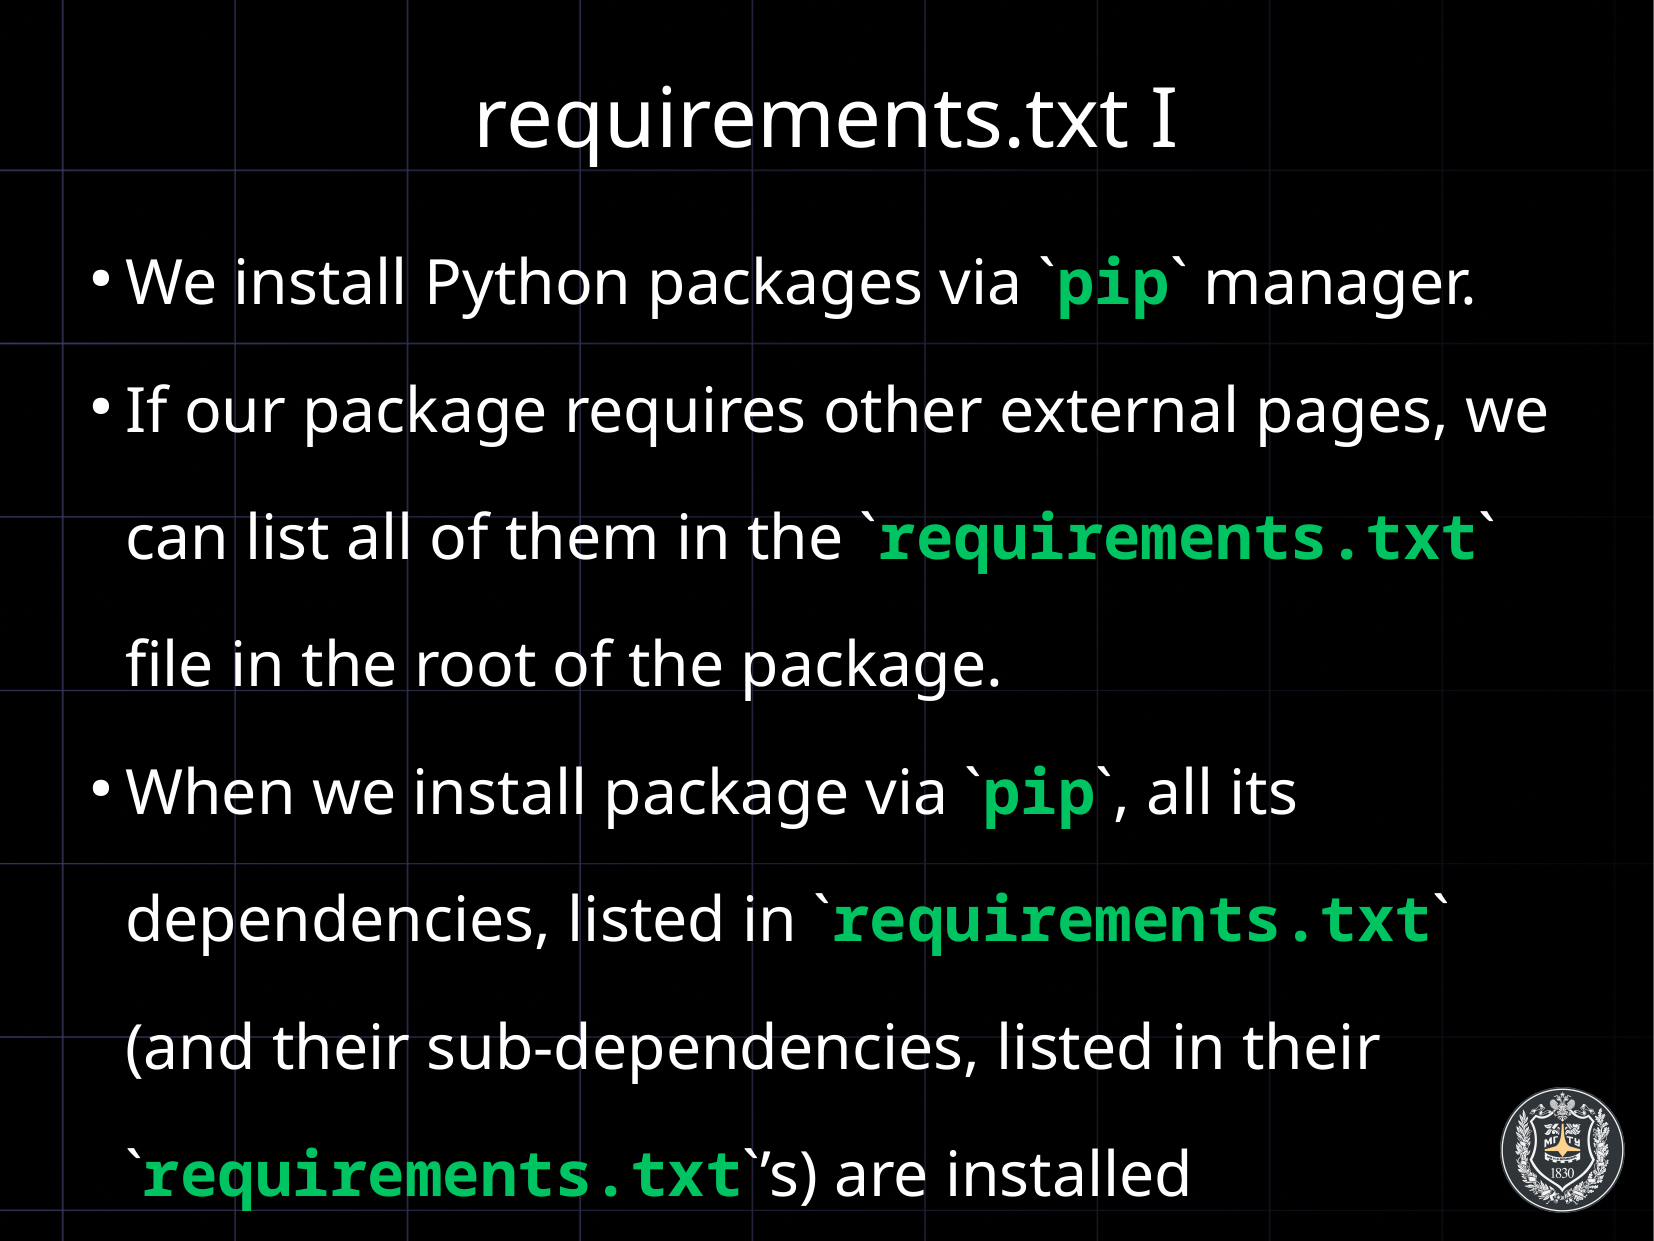

# requirements.txt I
We install Python packages via `pip` manager.
If our package requires other external pages, we can list all of them in the `requirements.txt` file in the root of the package.
When we install package via `pip`, all its dependencies, listed in `requirements.txt` (and their sub-dependencies, listed in their `requirements.txt`’s) are installed automatically.